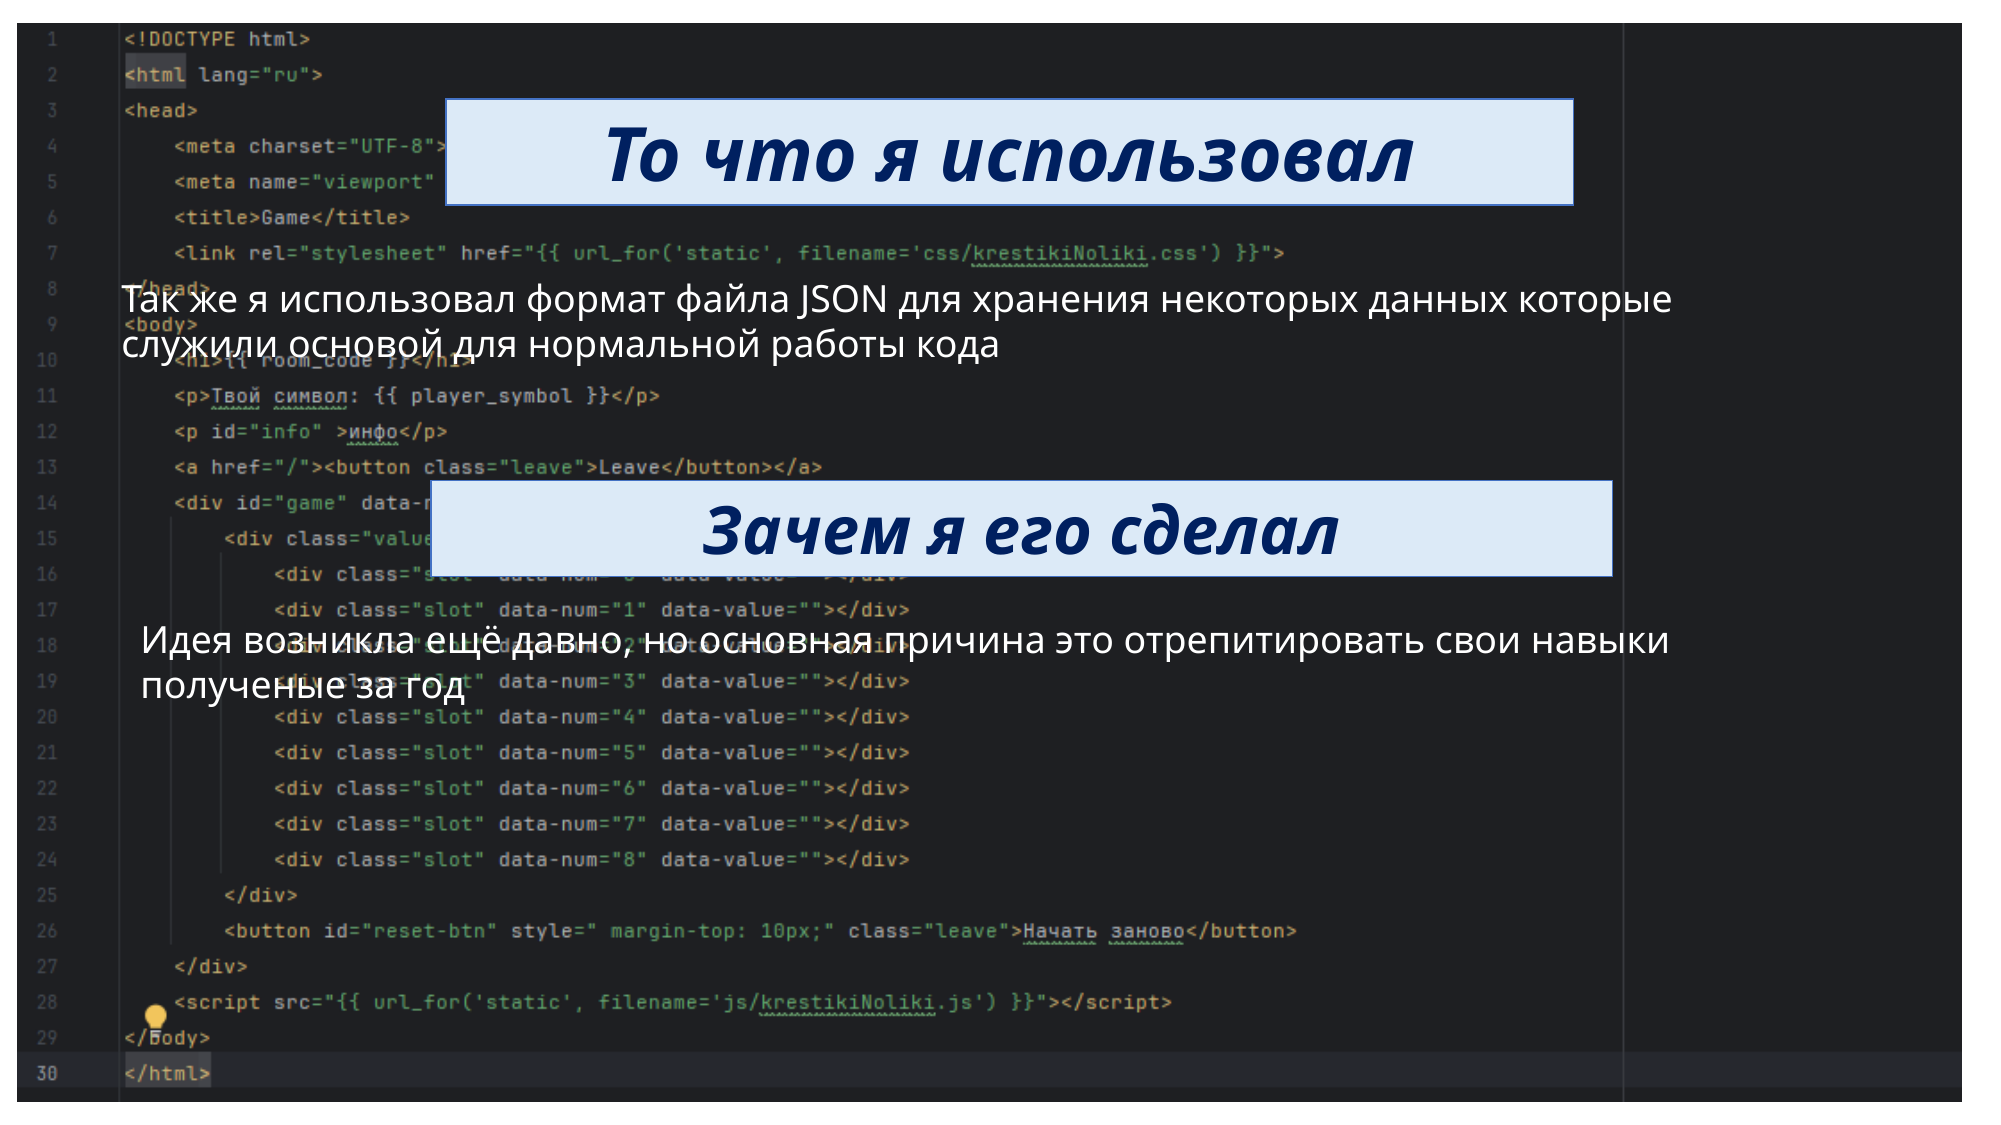

То что я использовал
Так же я использовал формат файла JSON для хранения некоторых данных которые служили основой для нормальной работы кода
Зачем я его сделал
Идея возникла ещё давно, но основная причина это отрепитировать свои навыки полученые за год